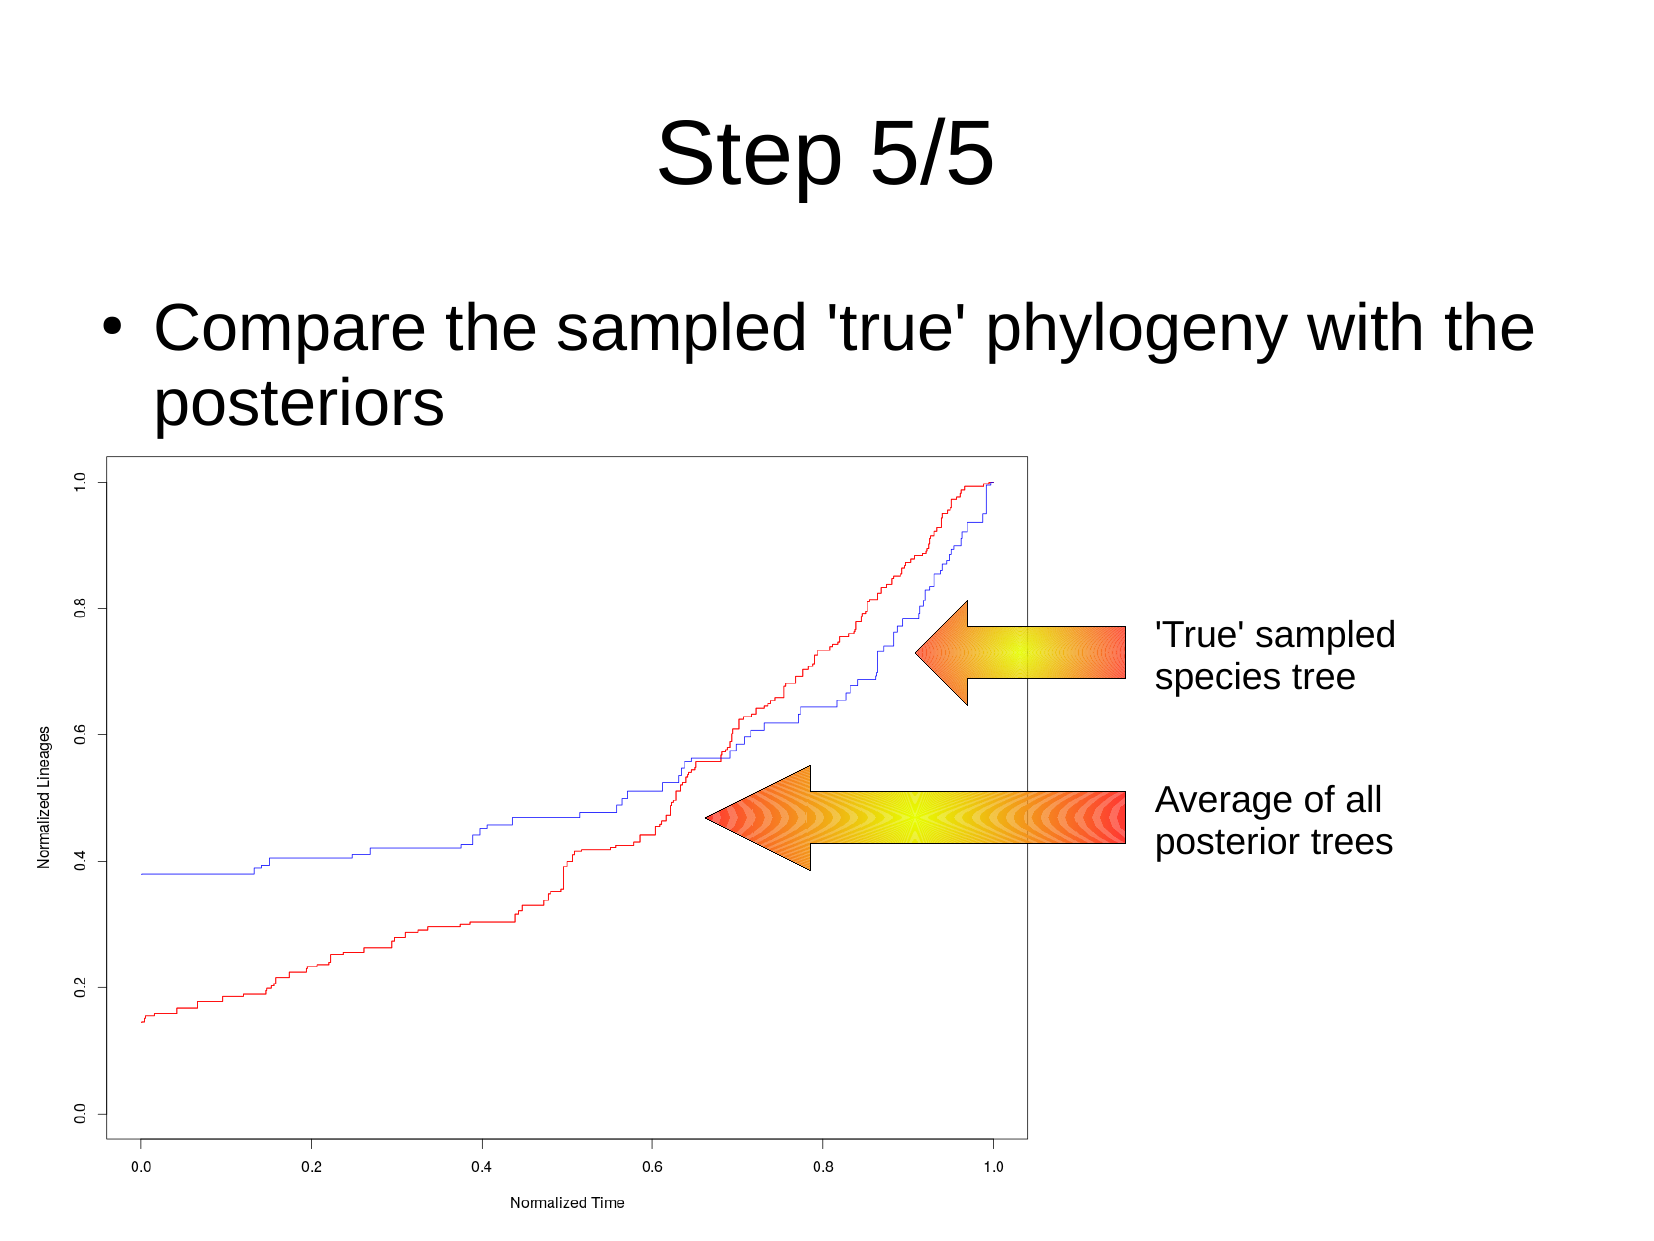

# Step 5/5
Compare the sampled 'true' phylogeny with the posteriors
'True' sampled species tree
Average of all posterior trees